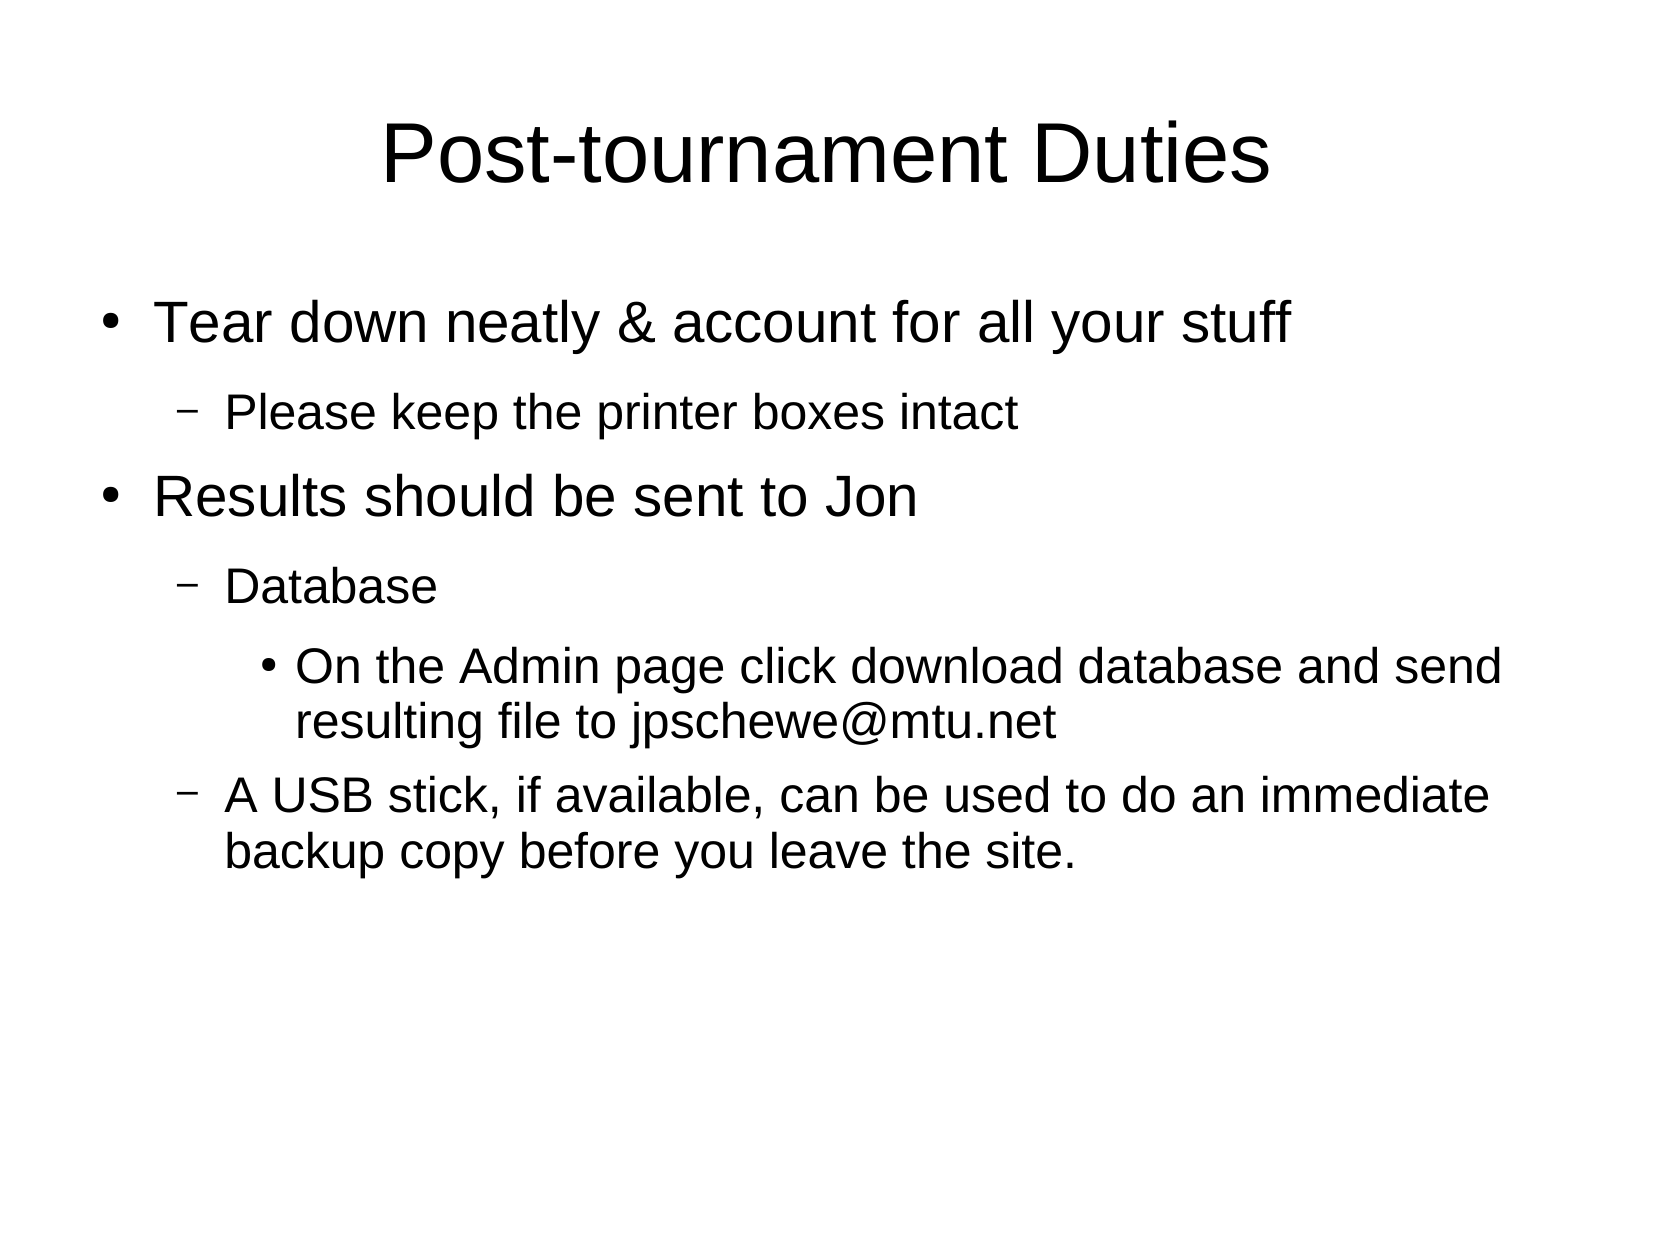

# Post-tournament Duties
Tear down neatly & account for all your stuff
Please keep the printer boxes intact
Results should be sent to Jon
Database
On the Admin page click download database and send resulting file to jpschewe@mtu.net
A USB stick, if available, can be used to do an immediate backup copy before you leave the site.